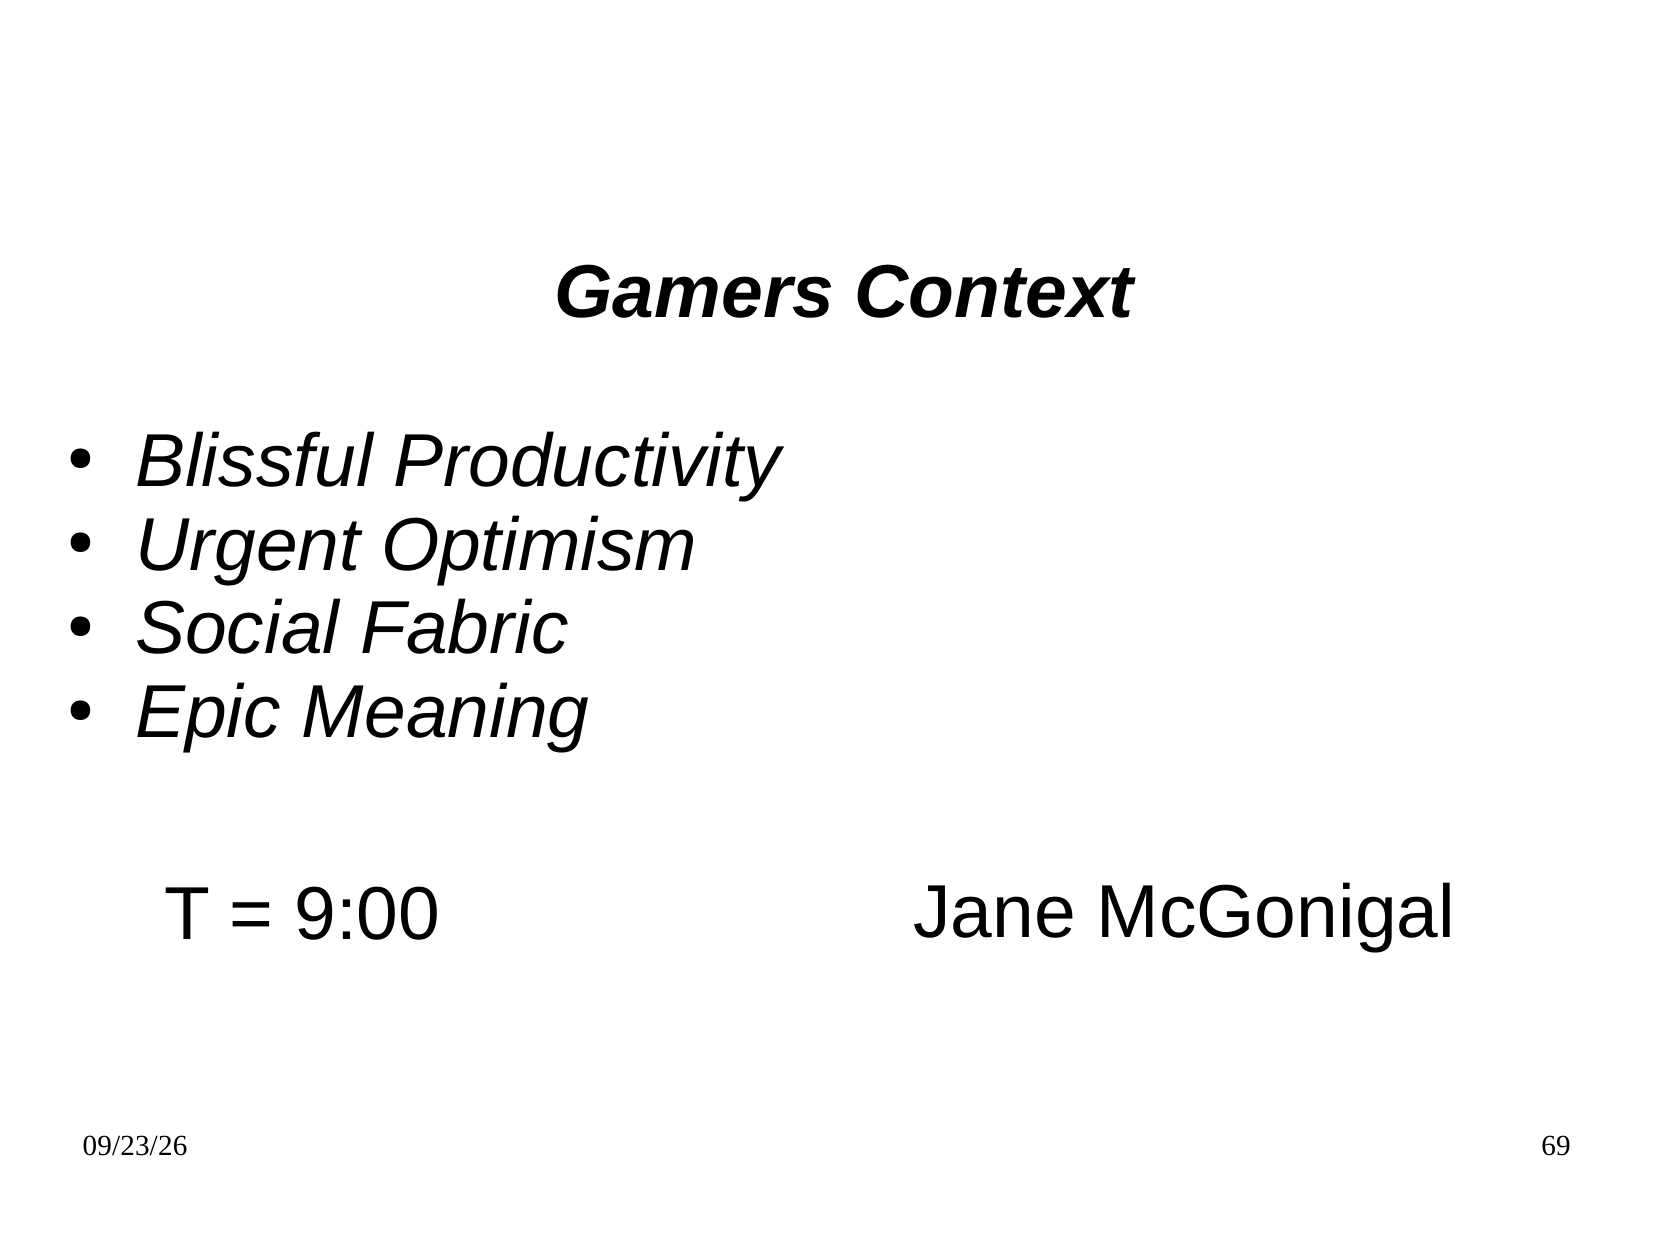

# Gamers Context
 Blissful Productivity
 Urgent Optimism
 Social Fabric
 Epic Meaning
Jane McGonigal
T = 9:00
69